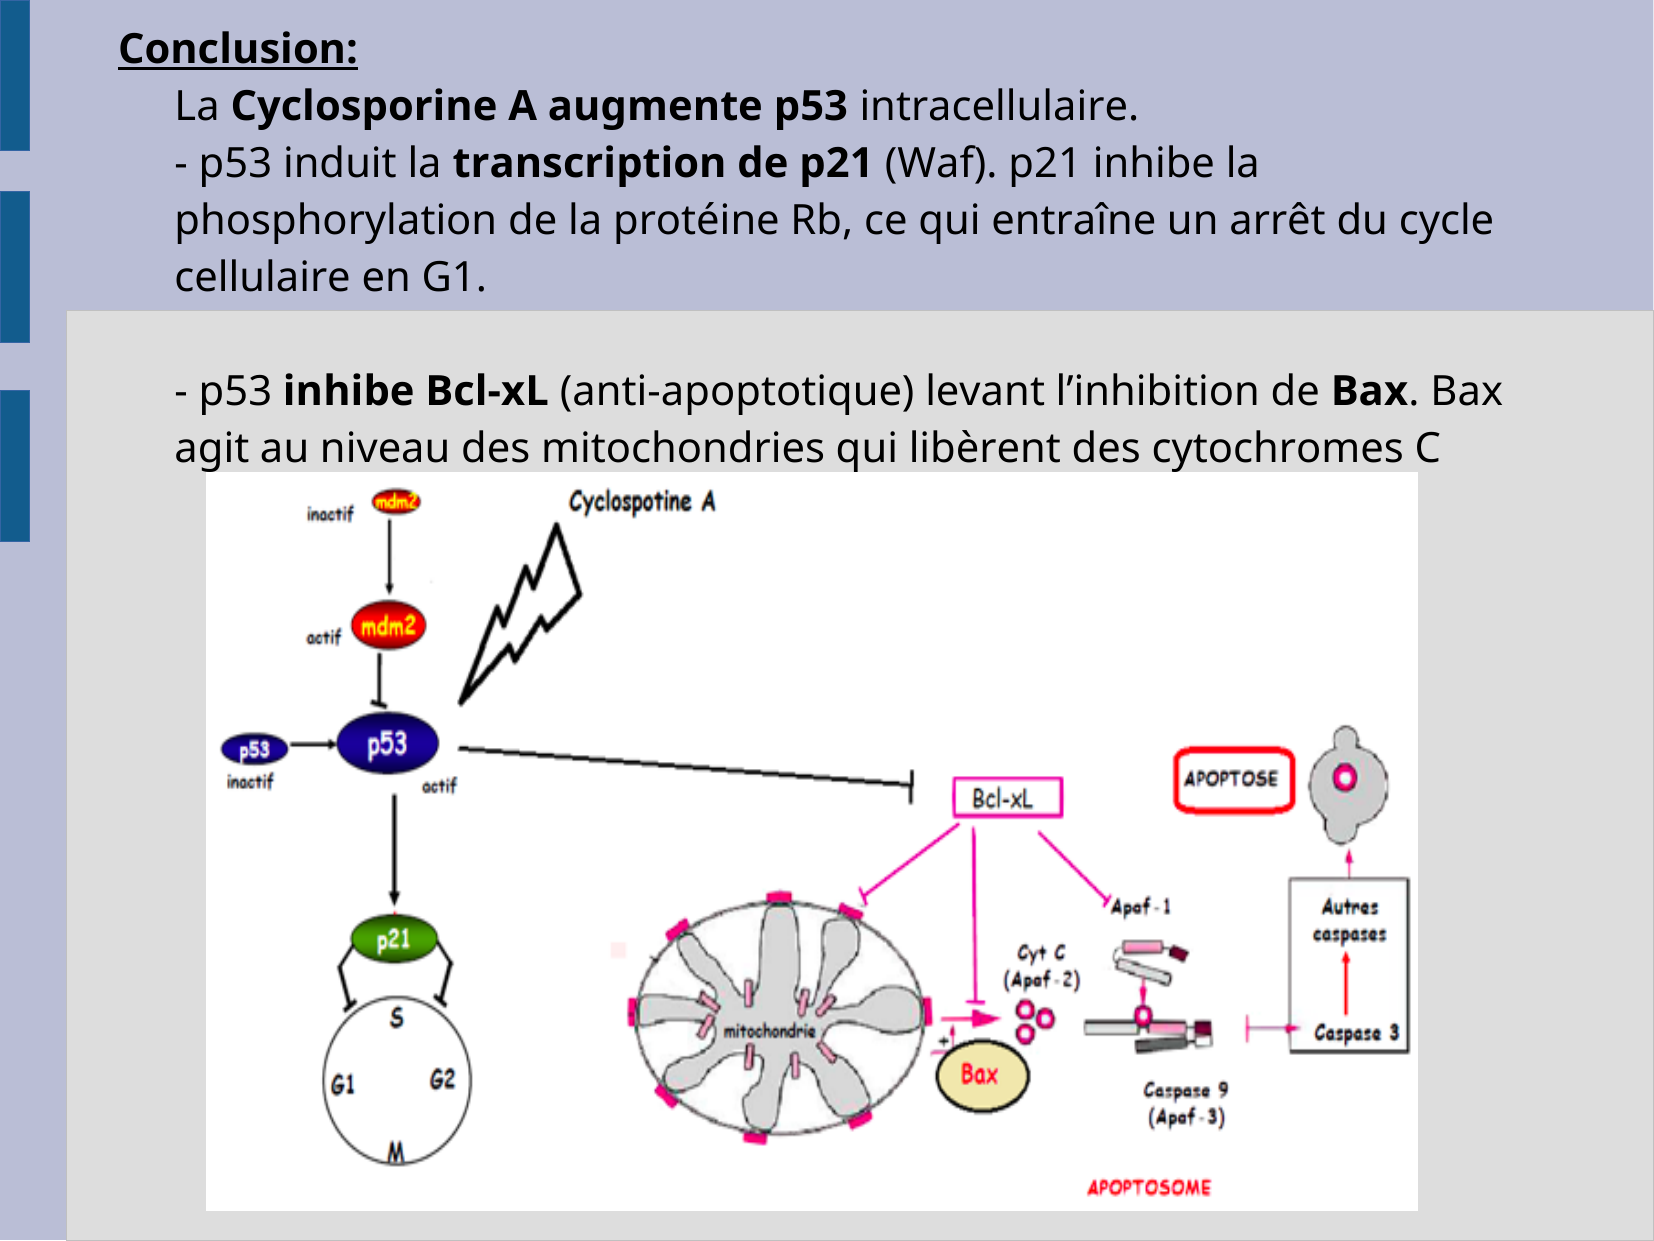

# Conclusion: La Cyclosporine A augmente p53 intracellulaire. - p53 induit la transcription de p21 (Waf). p21 inhibe la phosphorylation de la protéine Rb, ce qui entraîne un arrêt du cycle cellulaire en G1. - p53 inhibe Bcl-xL (anti-apoptotique) levant l’inhibition de Bax. Bax agit au niveau des mitochondries qui libèrent des cytochromes C